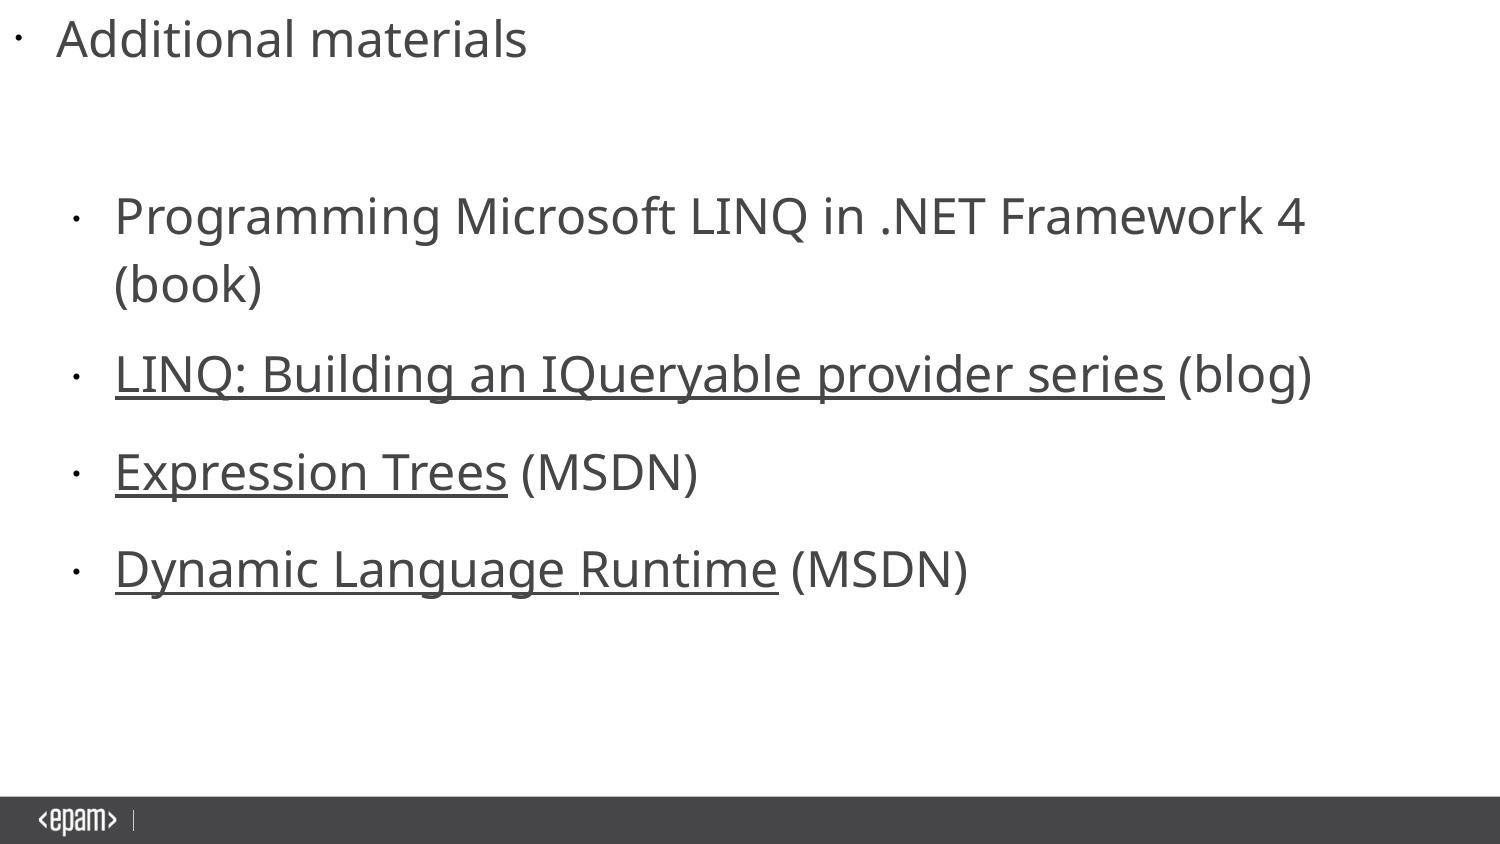

Additional materials
# Programming Microsoft LINQ in .NET Framework 4 (book)
LINQ: Building an IQueryable provider series (blog)
Expression Trees (MSDN)
Dynamic Language Runtime (MSDN)